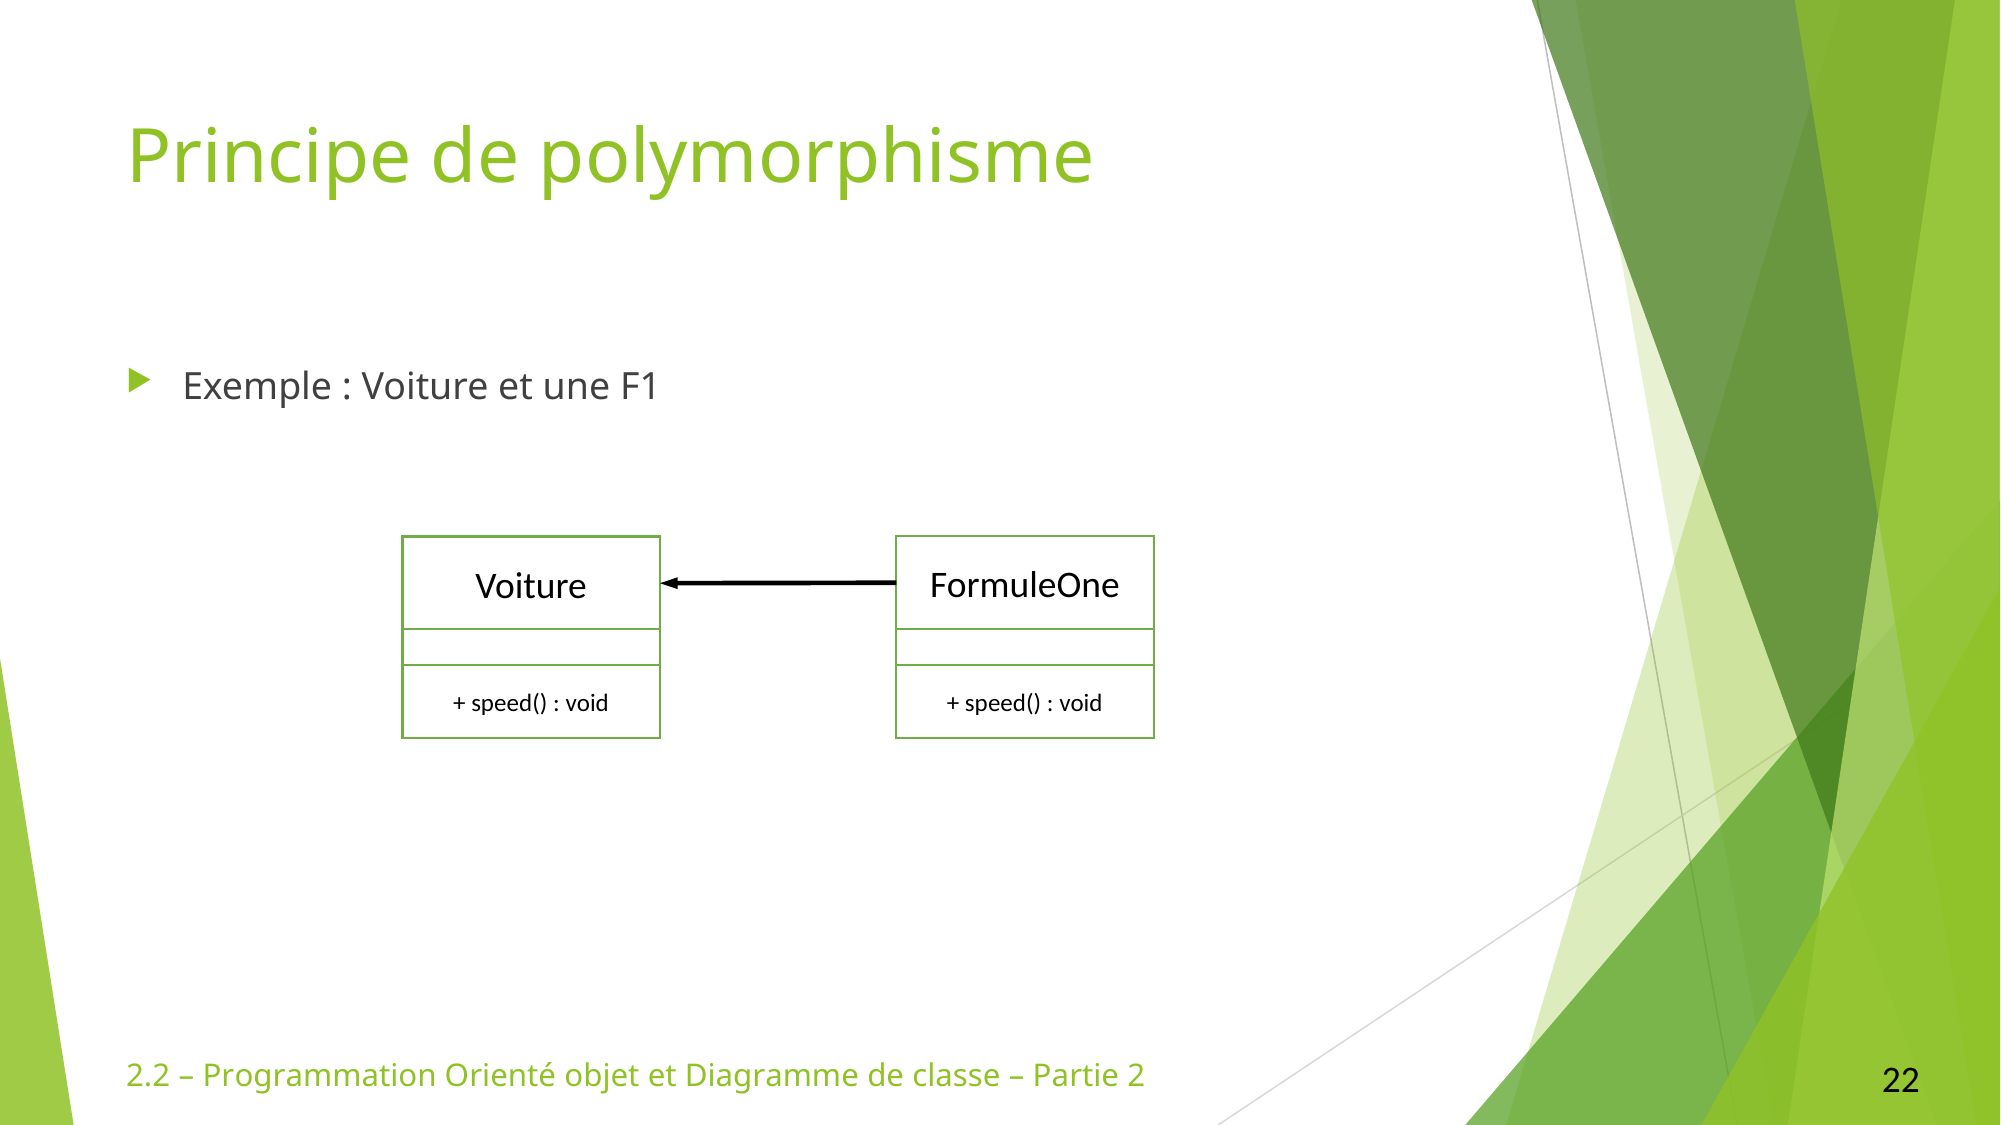

# Principe de polymorphisme
Exemple : Voiture et une F1
FormuleOne
Voiture
+ speed() : void
+ speed() : void
2.2 – Programmation Orienté objet et Diagramme de classe – Partie 2